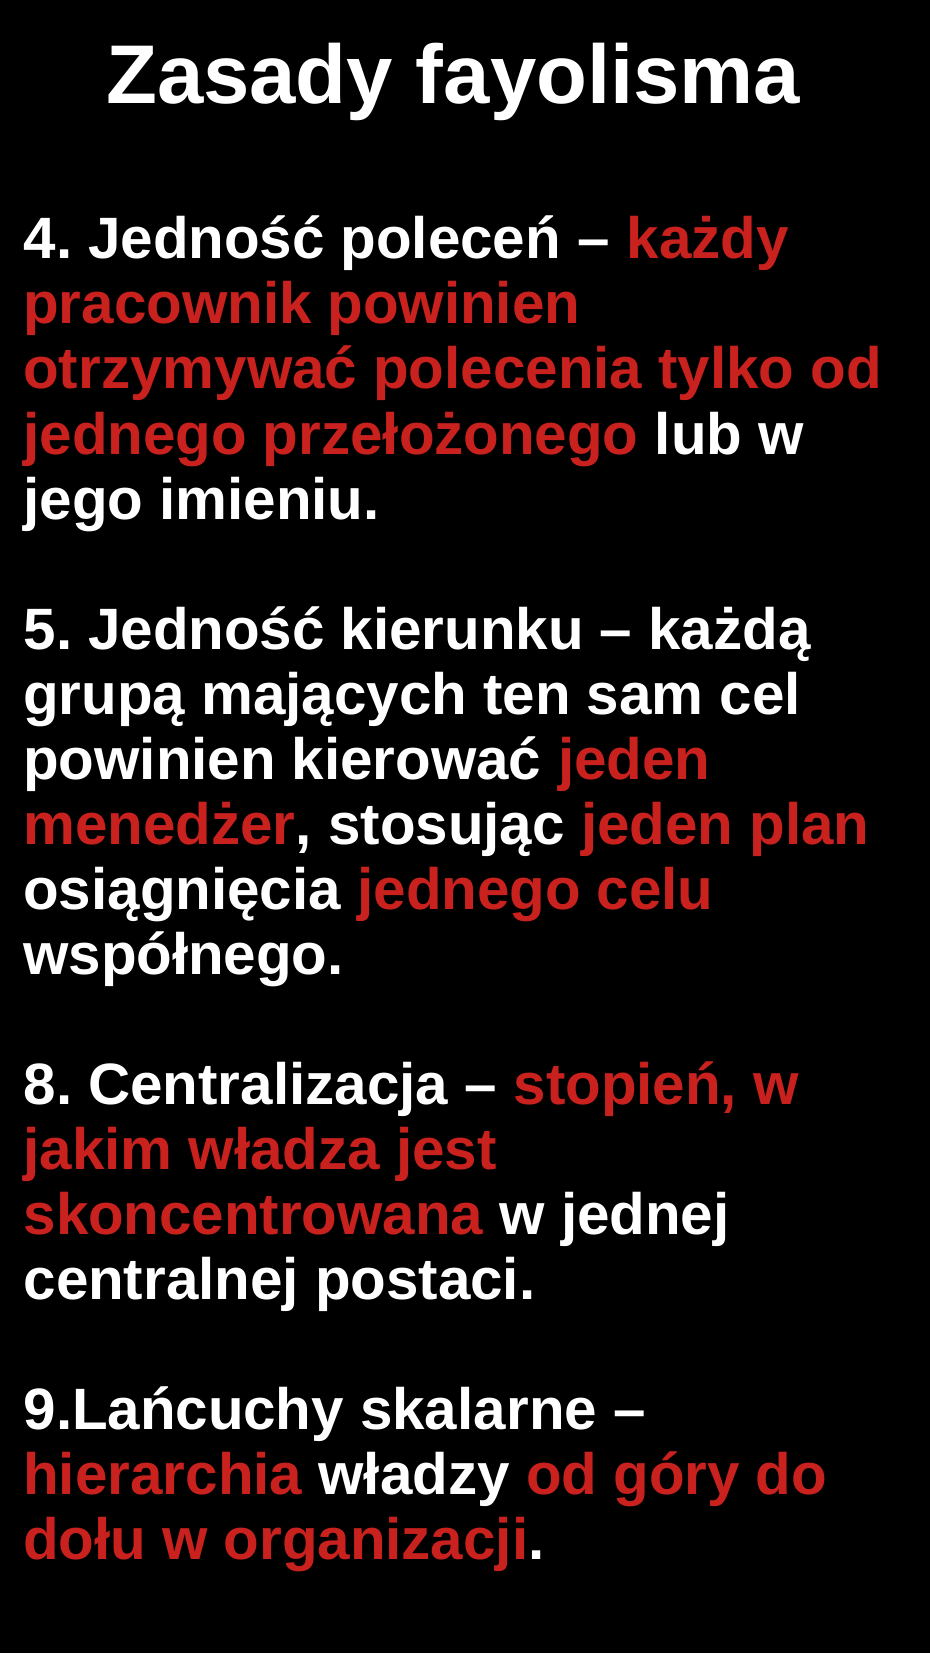

# Zasady fayolisma
4. Jedność poleceń – każdy pracownik powinien otrzymywać polecenia tylko od jednego przełożonego lub w jego imieniu.
5. Jedność kierunku – każdą grupą mających ten sam cel powinien kierować jeden menedżer, stosując jeden plan osiągnięcia jednego celu współnego.
8. Centralizacja – stopień, w jakim władza jest skoncentrowana w jednej centralnej postaci.
9.Lańcuchy skalarne – hierarchia władzy od góry do dołu w organizacji.